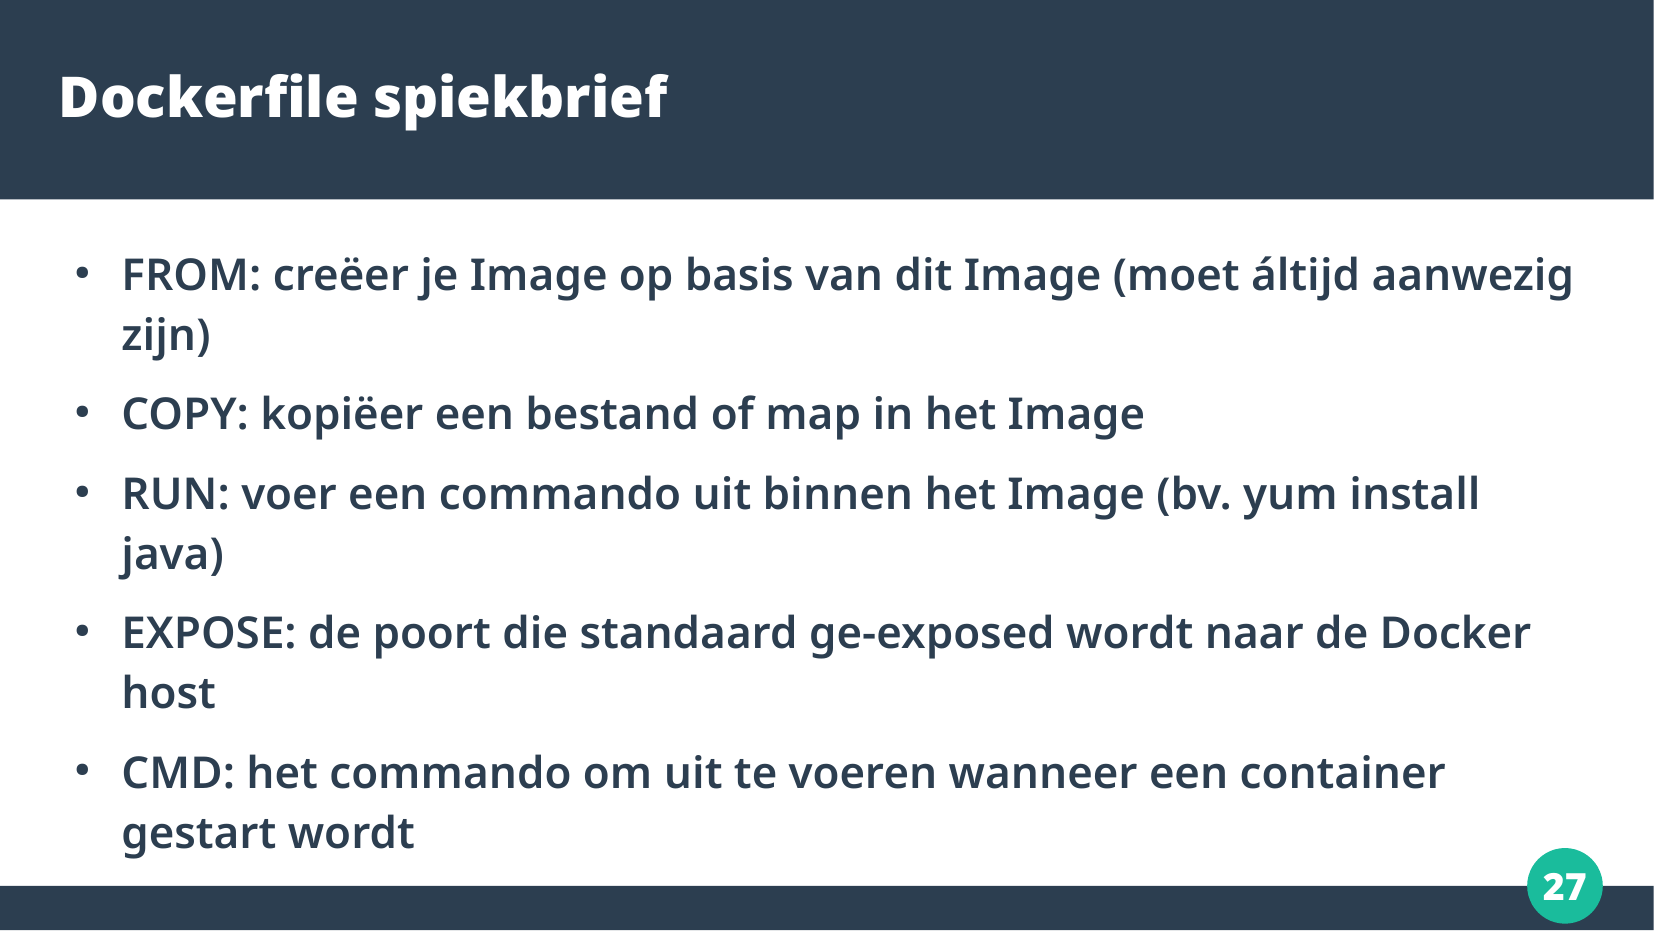

# Dockerfile spiekbrief
FROM: creëer je Image op basis van dit Image (moet áltijd aanwezig zijn)
COPY: kopiëer een bestand of map in het Image
RUN: voer een commando uit binnen het Image (bv. yum install java)
EXPOSE: de poort die standaard ge-exposed wordt naar de Docker host
CMD: het commando om uit te voeren wanneer een container gestart wordt